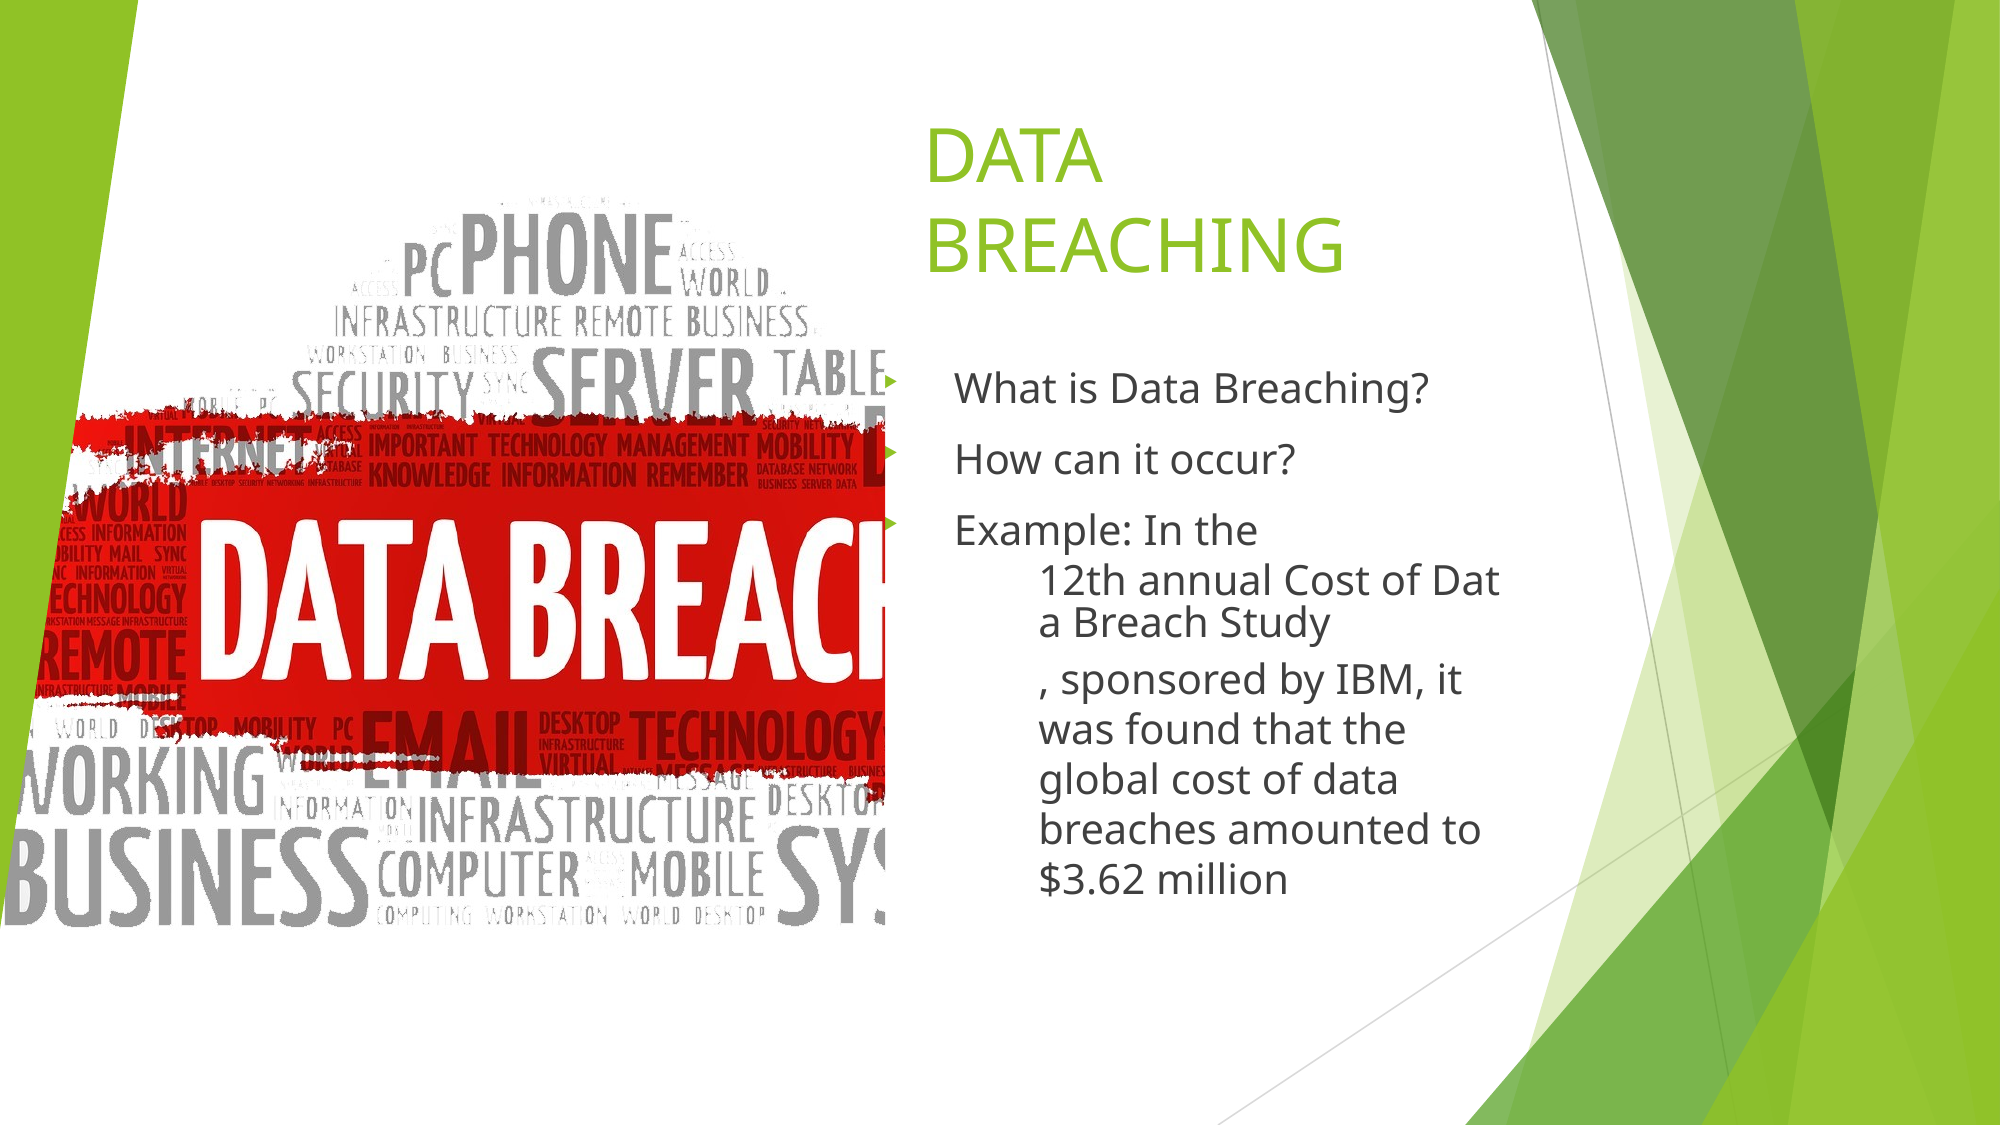

# Data breaching
What is Data Breaching?
How can it occur?
Example: In the 12th annual Cost of Data Breach Study, sponsored by IBM, it was found that the global cost of data breaches amounted to $3.62 million